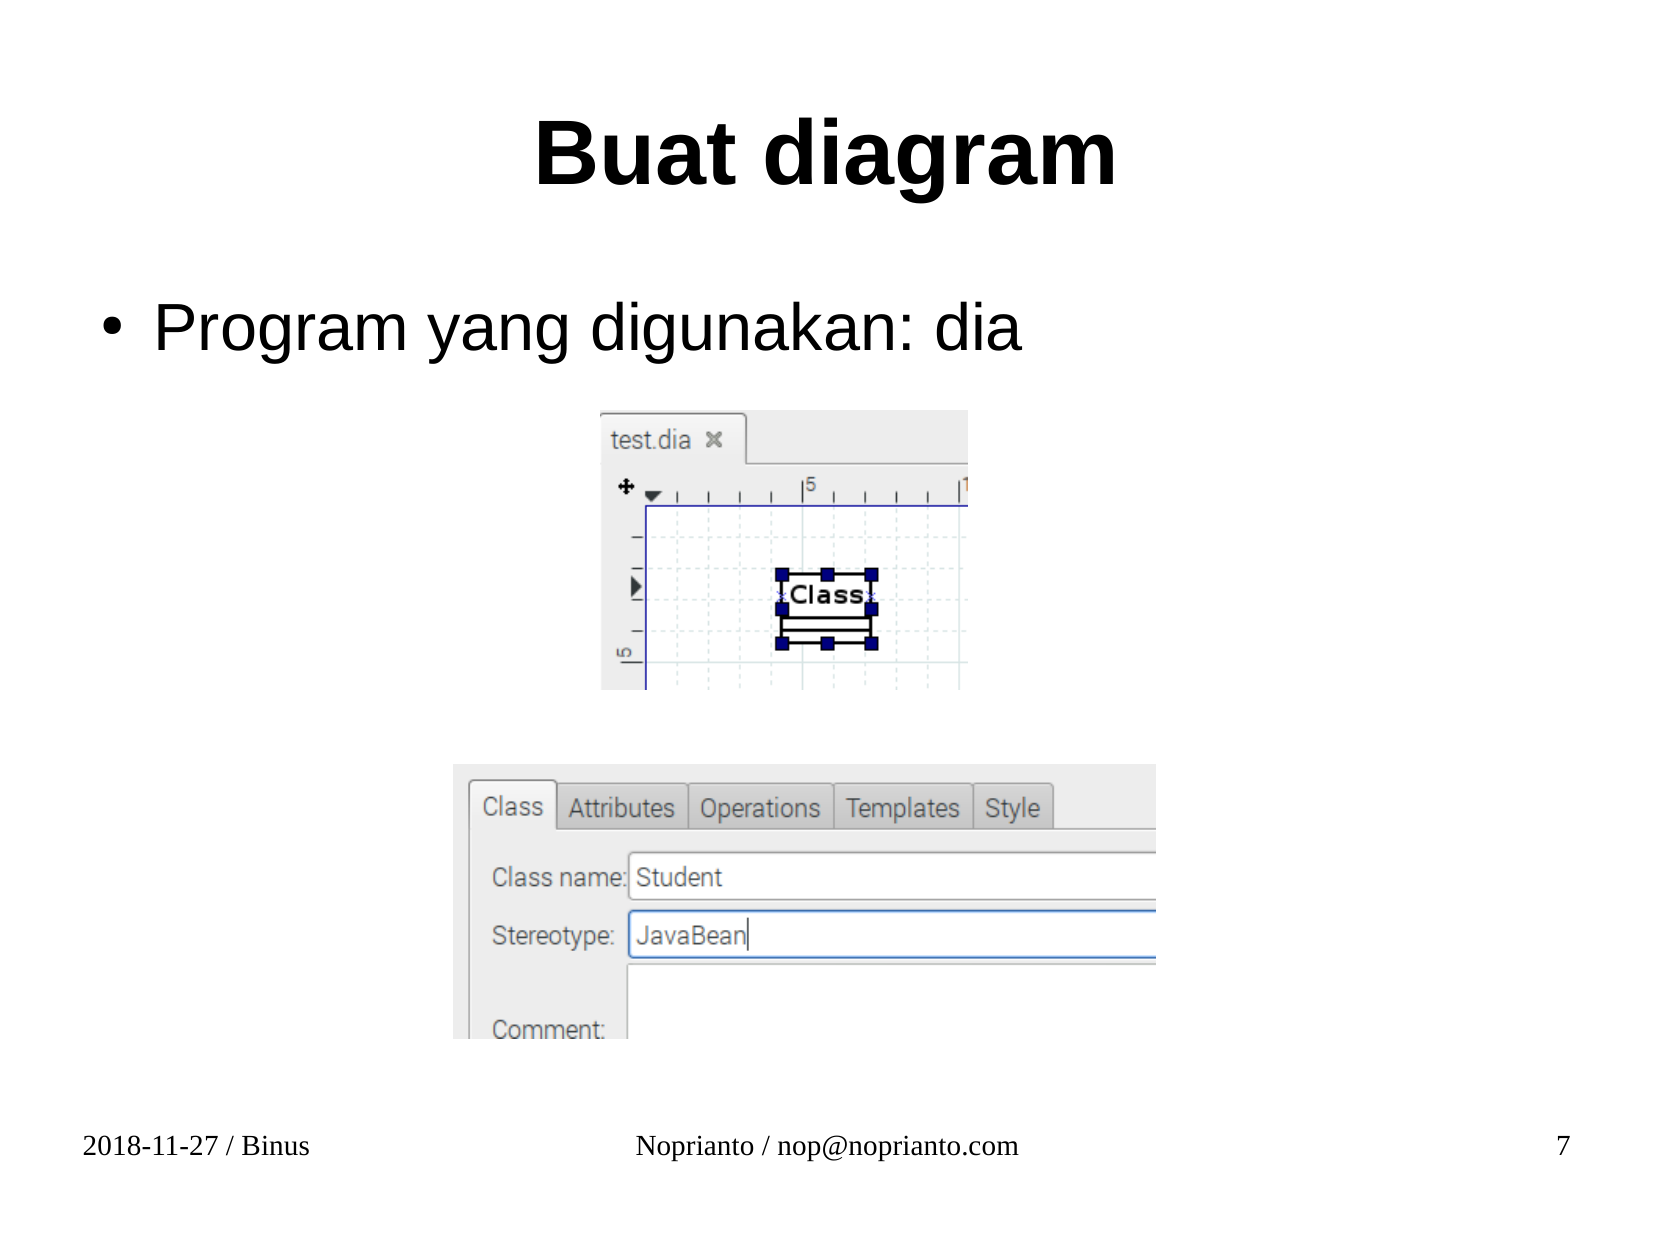

# Buat diagram
Program yang digunakan: dia
2018-11-27 / Binus
Noprianto / nop@noprianto.com
7